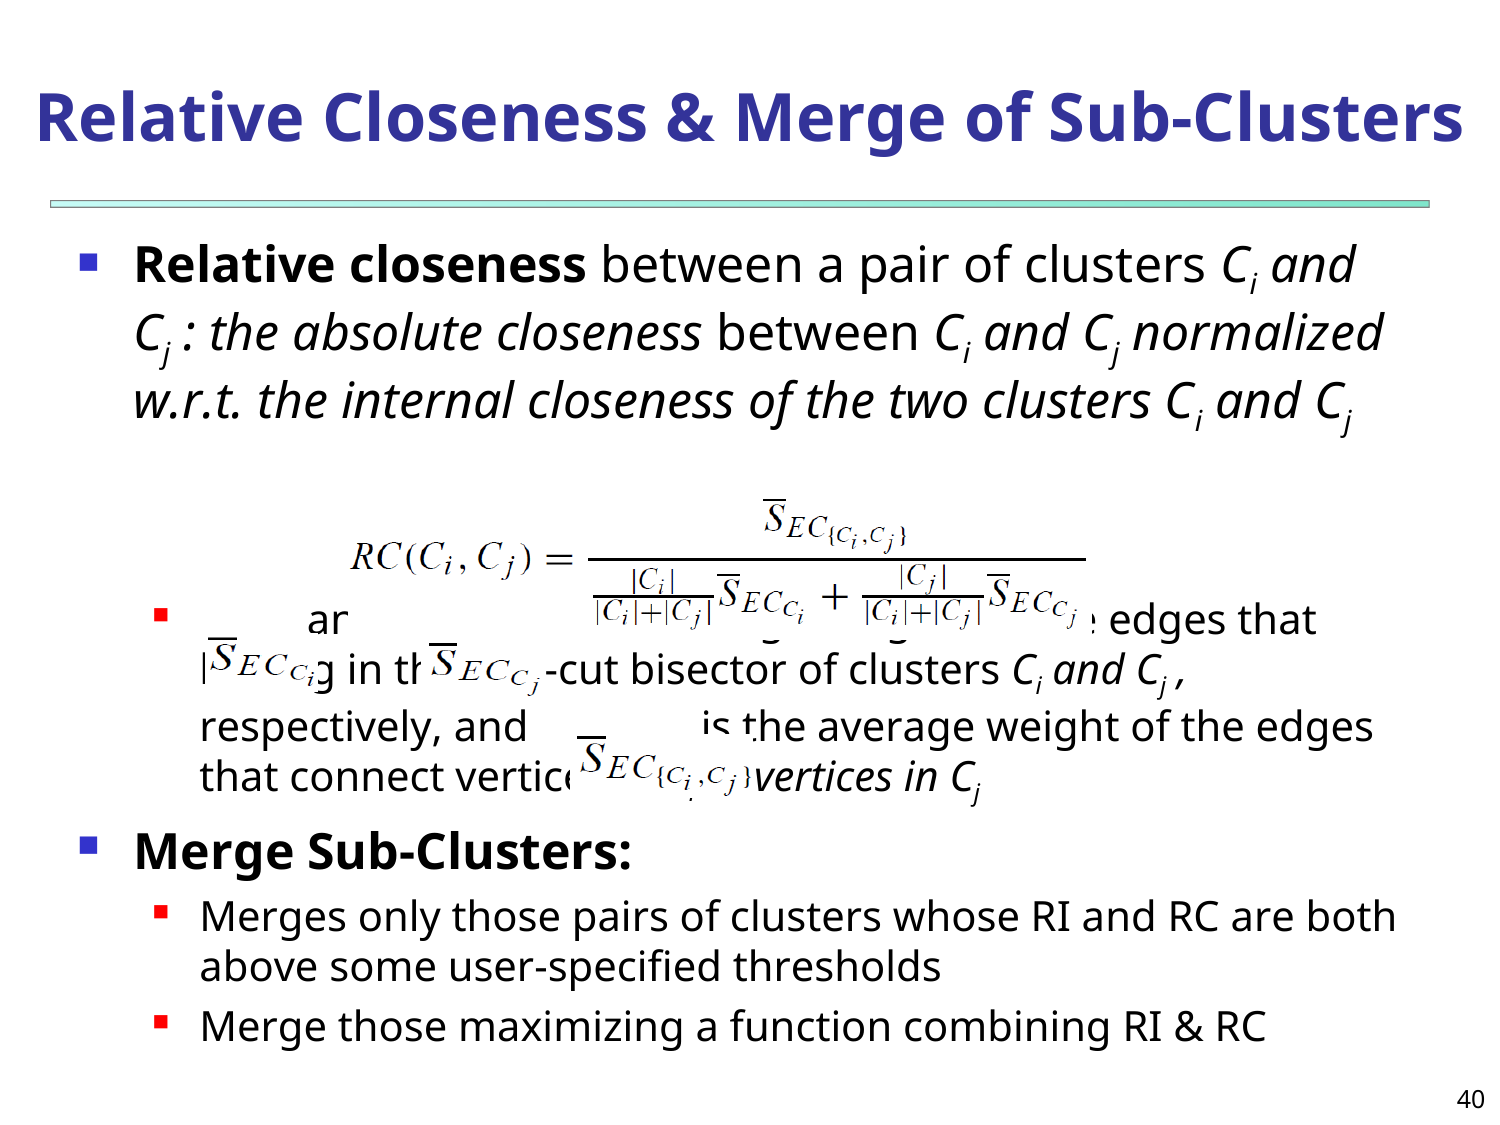

# Relative Closeness & Merge of Sub-Clusters
Relative closeness between a pair of clusters Ci and Cj : the absolute closeness between Ci and Cj normalized w.r.t. the internal closeness of the two clusters Ci and Cj
 and are the average weights of the edges that belong in the min-cut bisector of clusters Ci and Cj , respectively, and is the average weight of the edges that connect vertices in Ci to vertices in Cj
Merge Sub-Clusters:
Merges only those pairs of clusters whose RI and RC are both above some user-specified thresholds
Merge those maximizing a function combining RI & RC